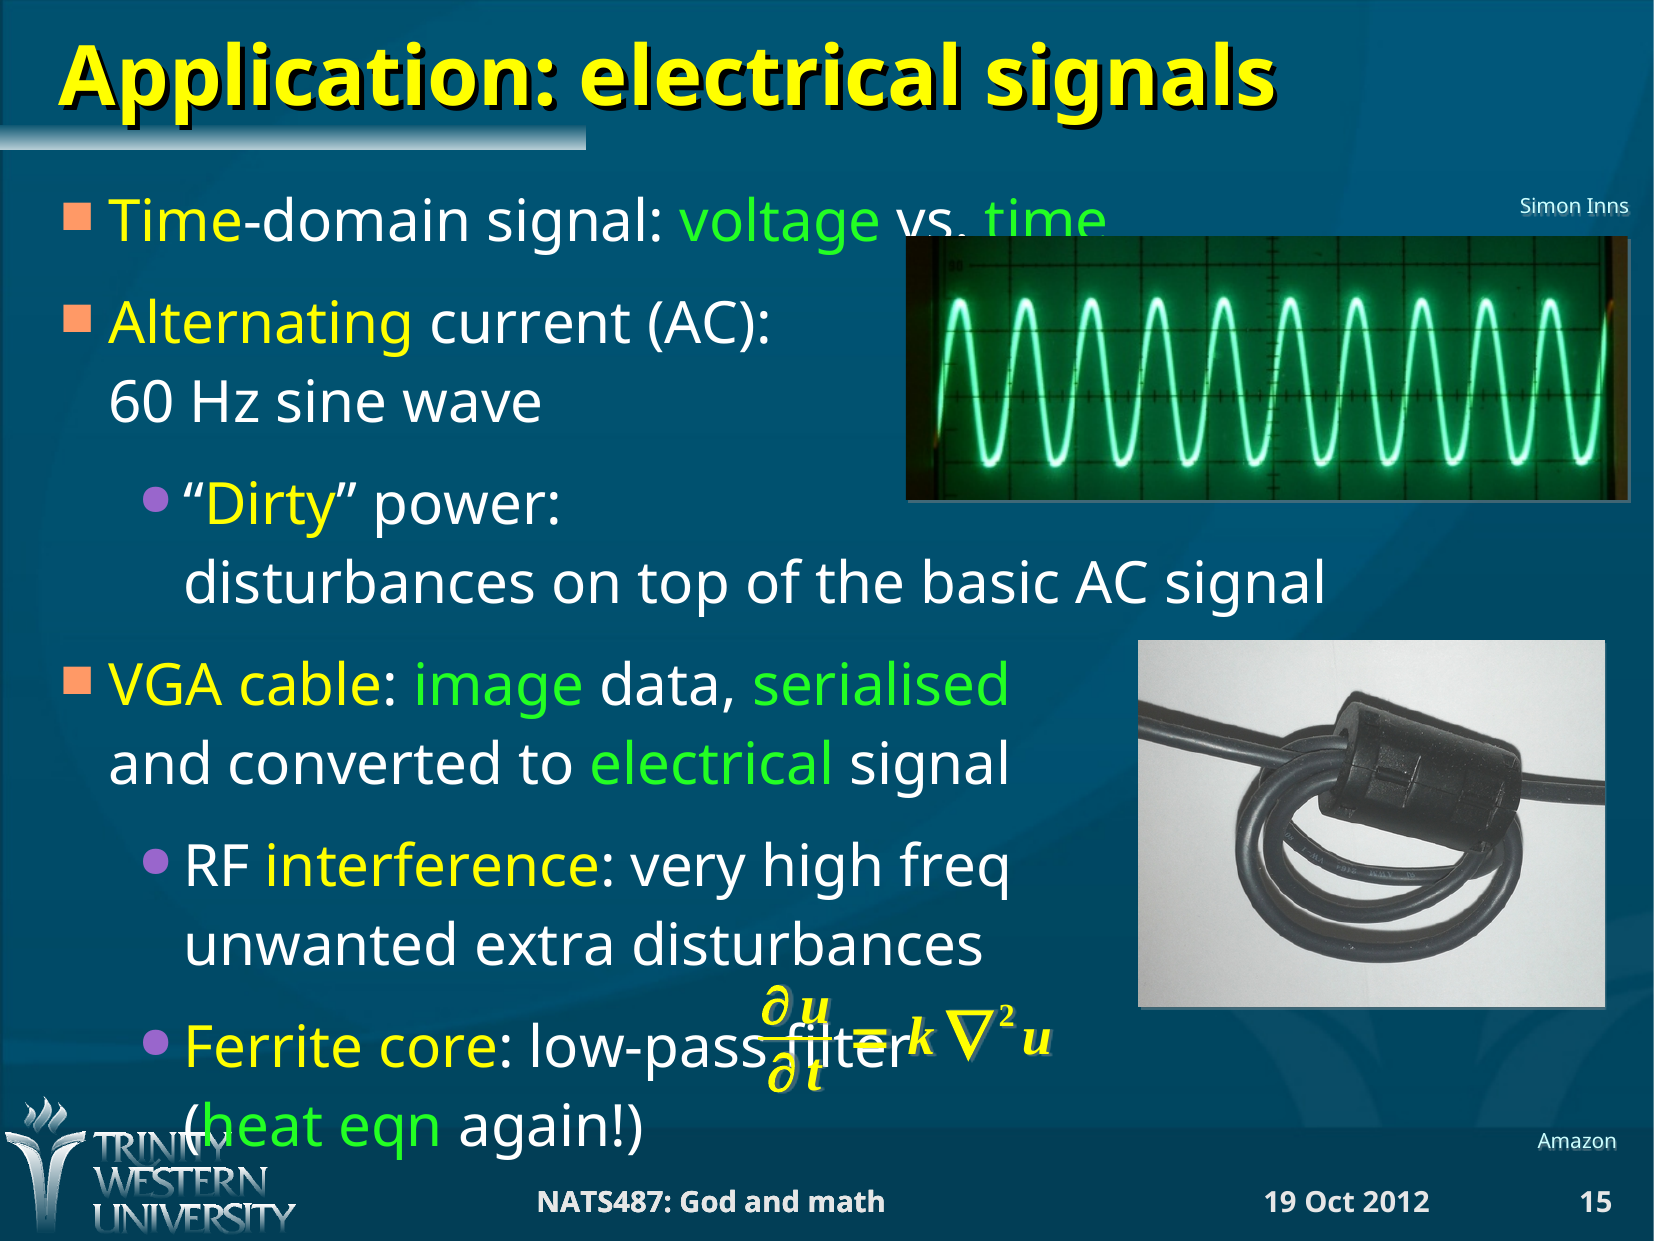

# Application: electrical signals
Time-domain signal: voltage vs. time
Alternating current (AC):
60 Hz sine wave
“Dirty” power:
disturbances on top of the basic AC signal
VGA cable: image data, serialised
and converted to electrical signal
RF interference: very high freq
unwanted extra disturbances
Ferrite core: low-pass filter
(heat eqn again!)
Simon Inns
Amazon
NATS487: God and math
19 Oct 2012
15